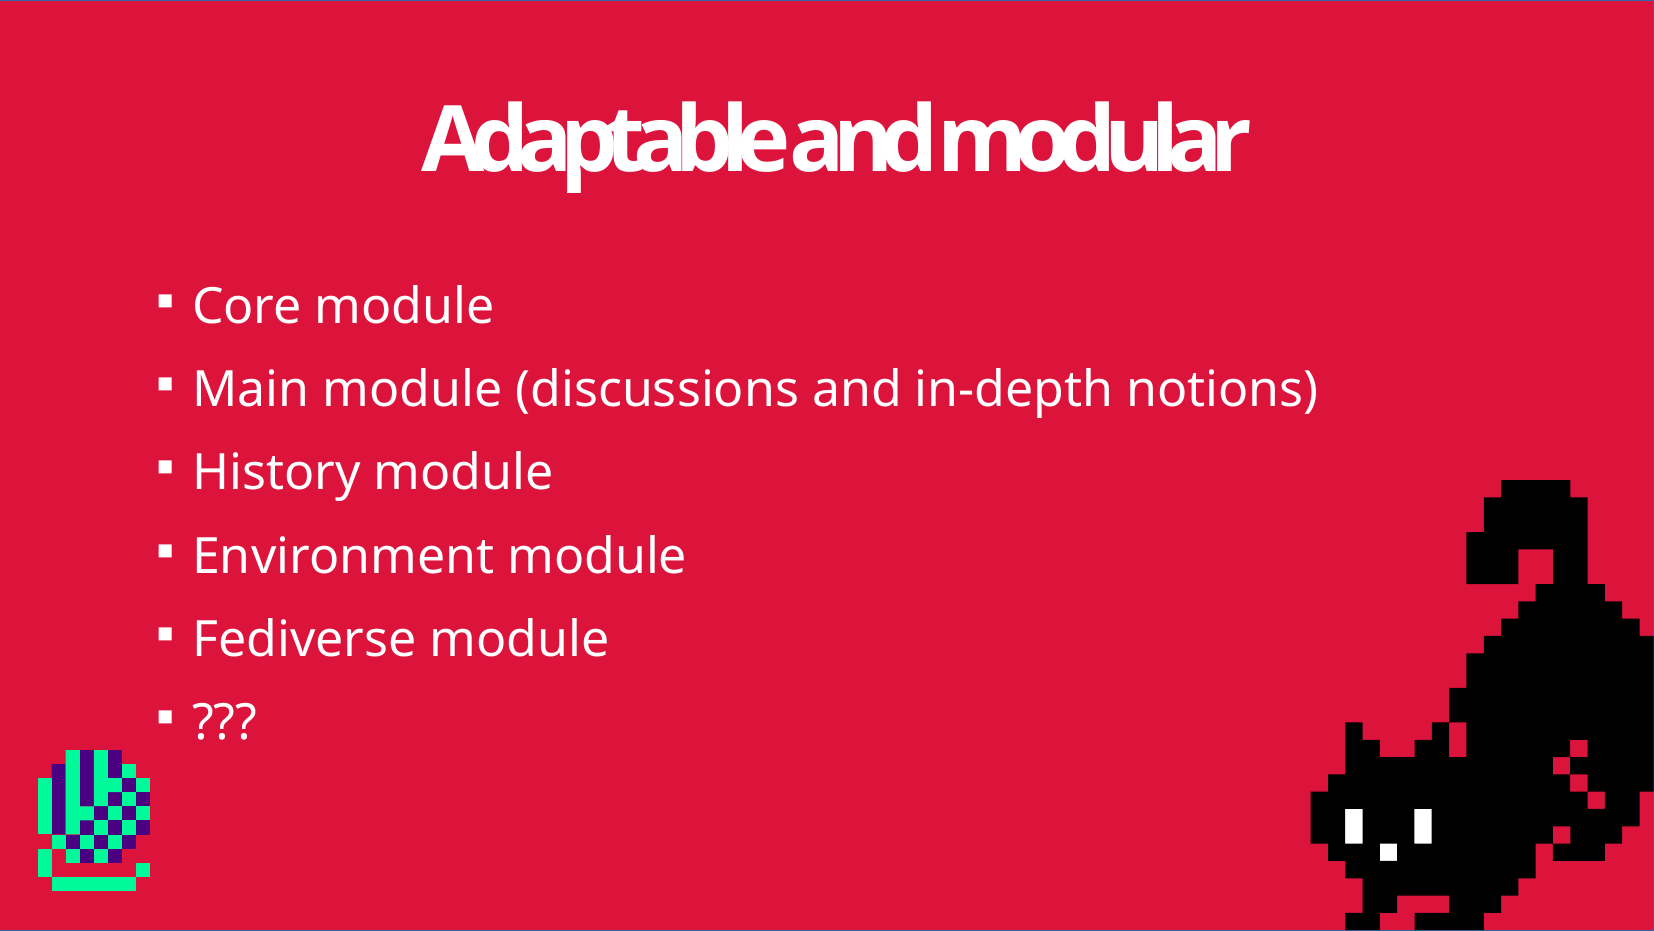

# Adaptable and modular
Core module
Main module (discussions and in-depth notions)
History module
Environment module
Fediverse module
???